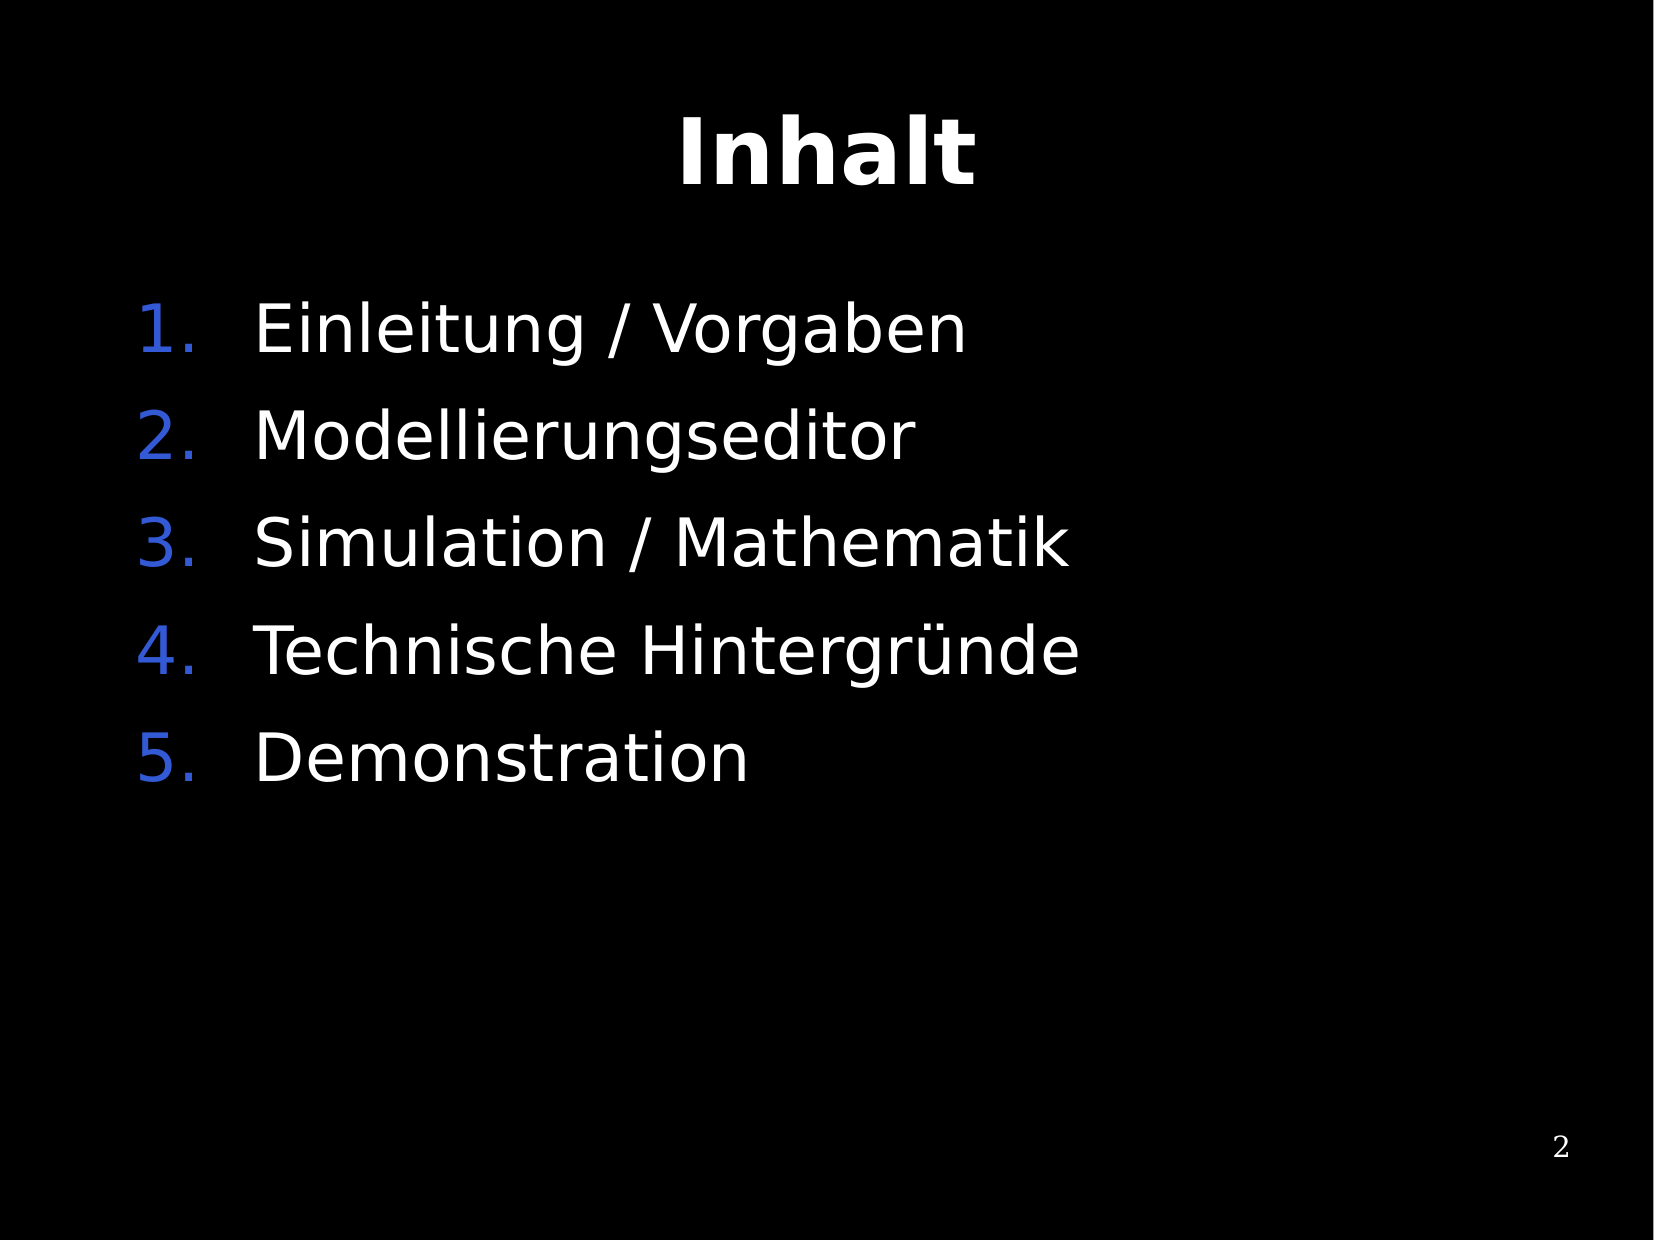

# Inhalt
Einleitung / Vorgaben
Modellierungseditor
Simulation / Mathematik
Technische Hintergründe
Demonstration
2